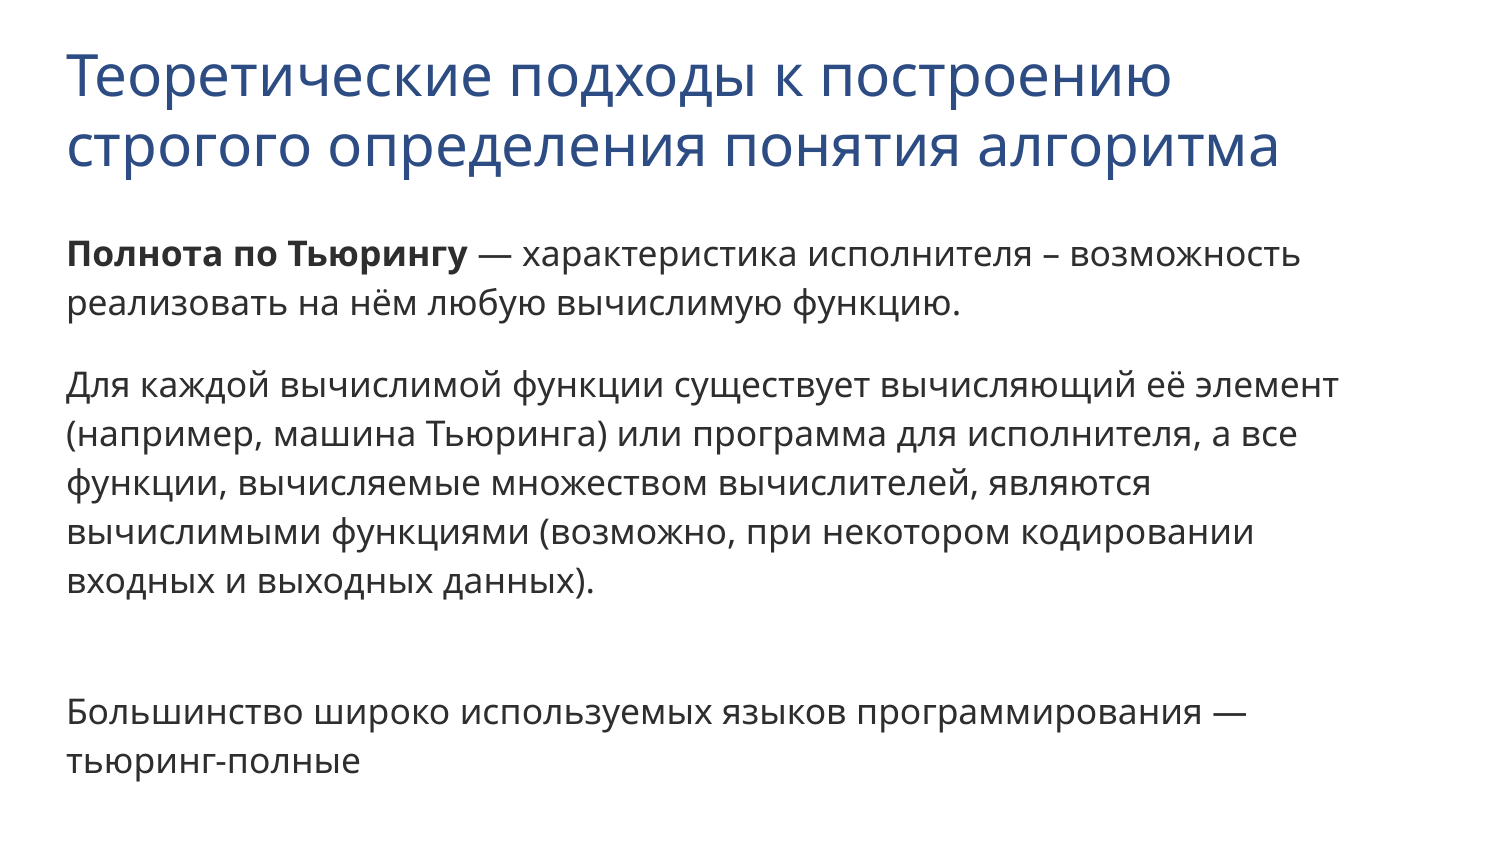

# Теоретические подходы к построению строгого определения понятия алгоритма
Полнота по Тьюрингу — характеристика исполнителя – возможность реализовать на нём любую вычислимую функцию.
Для каждой вычислимой функции существует вычисляющий её элемент (например, машина Тьюринга) или программа для исполнителя, а все функции, вычисляемые множеством вычислителей, являются вычислимыми функциями (возможно, при некотором кодировании входных и выходных данных).
Большинство широко используемых языков программирования — тьюринг-полные